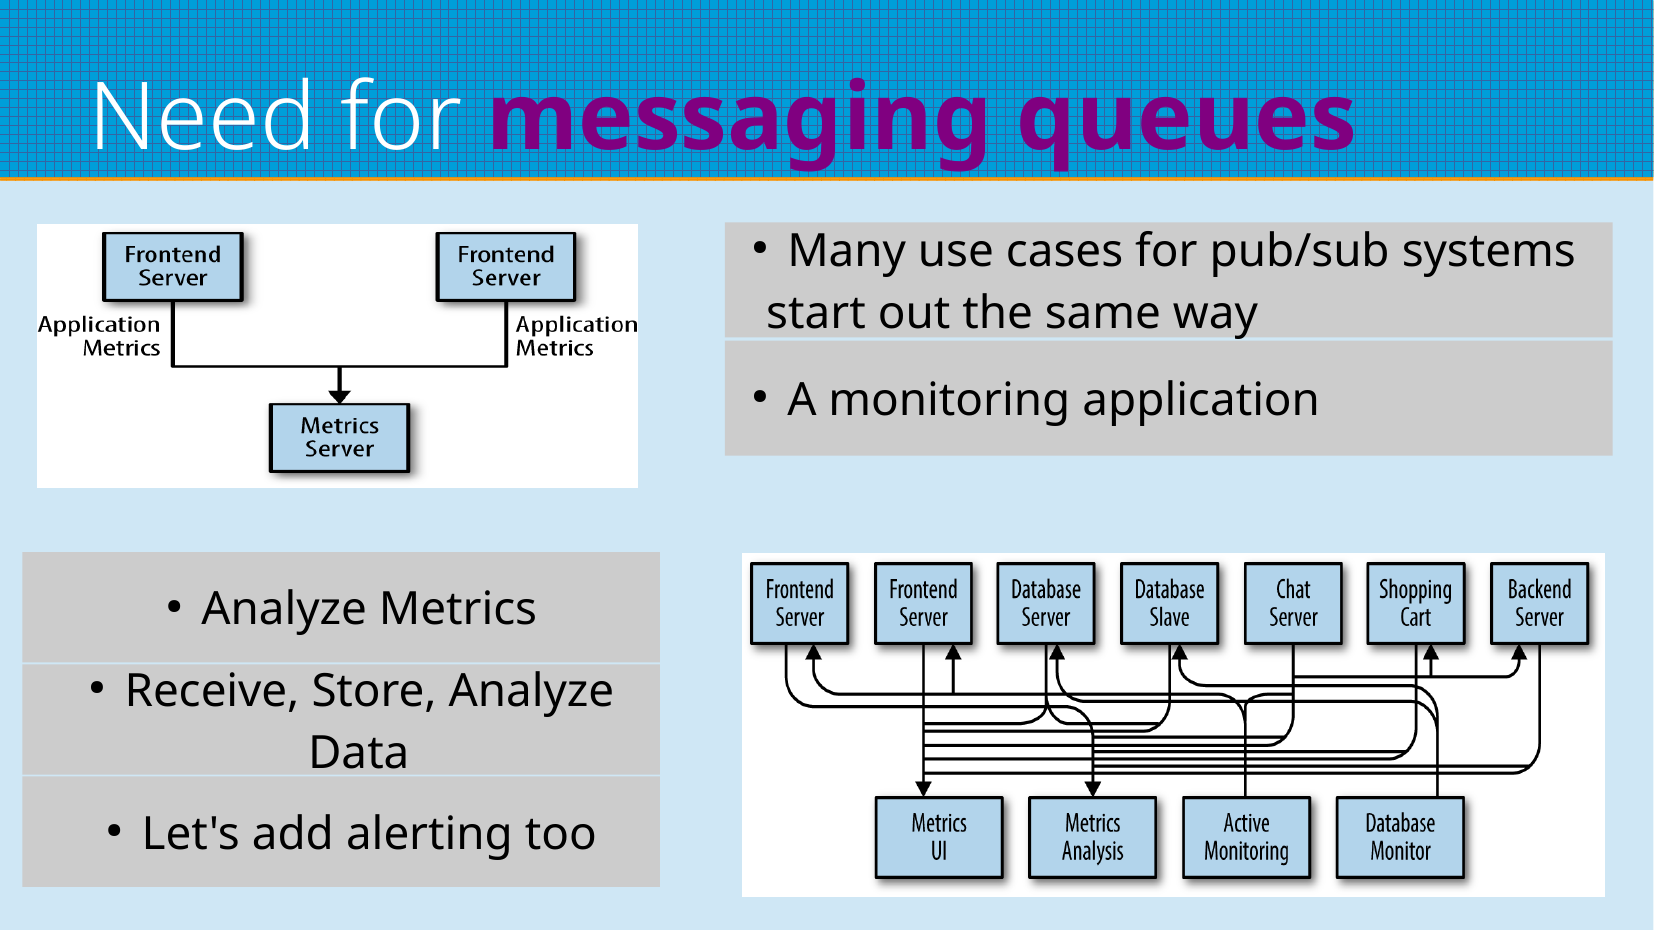

# Need for messaging queues
Many use cases for pub/sub systems start out the same way
A monitoring application
Analyze Metrics
Receive, Store, Analyze Data
Let's add alerting too